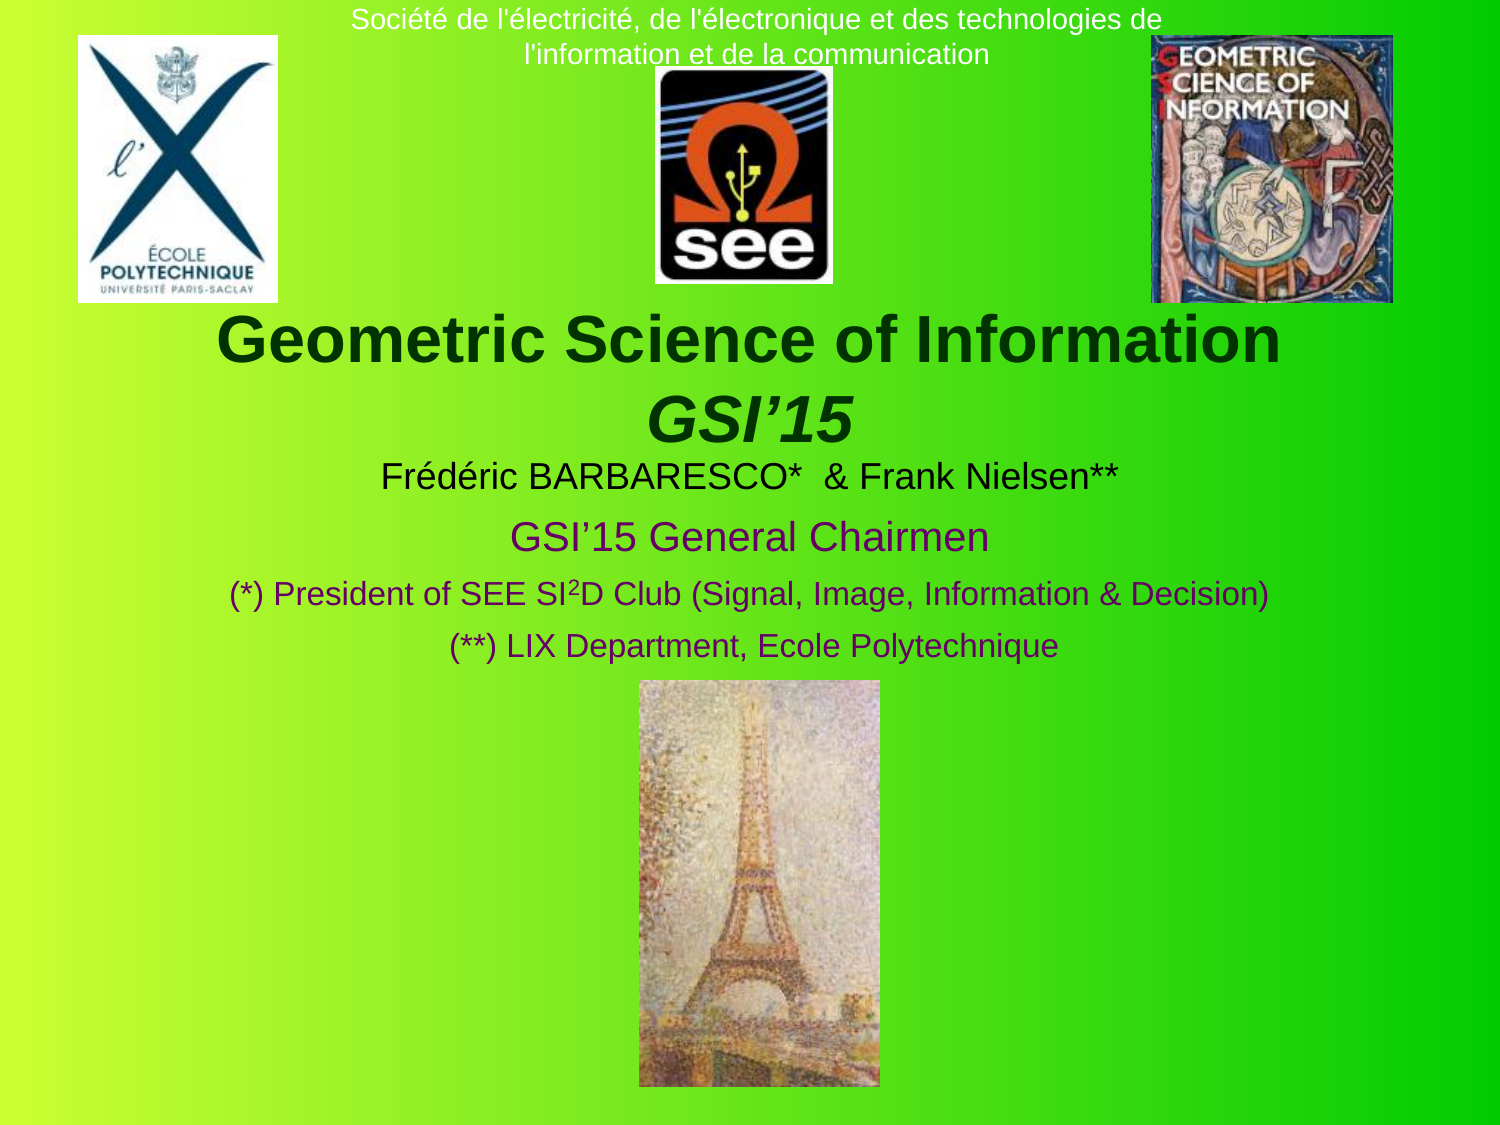

Société de l'électricité, de l'électronique et des technologies de l'information et de la communication
Geometric Science of Information
GSI’15
Frédéric BARBARESCO* & Frank Nielsen**
GSI’15 General Chairmen
(*) President of SEE SI2D Club (Signal, Image, Information & Decision)
 (**) LIX Department, Ecole Polytechnique